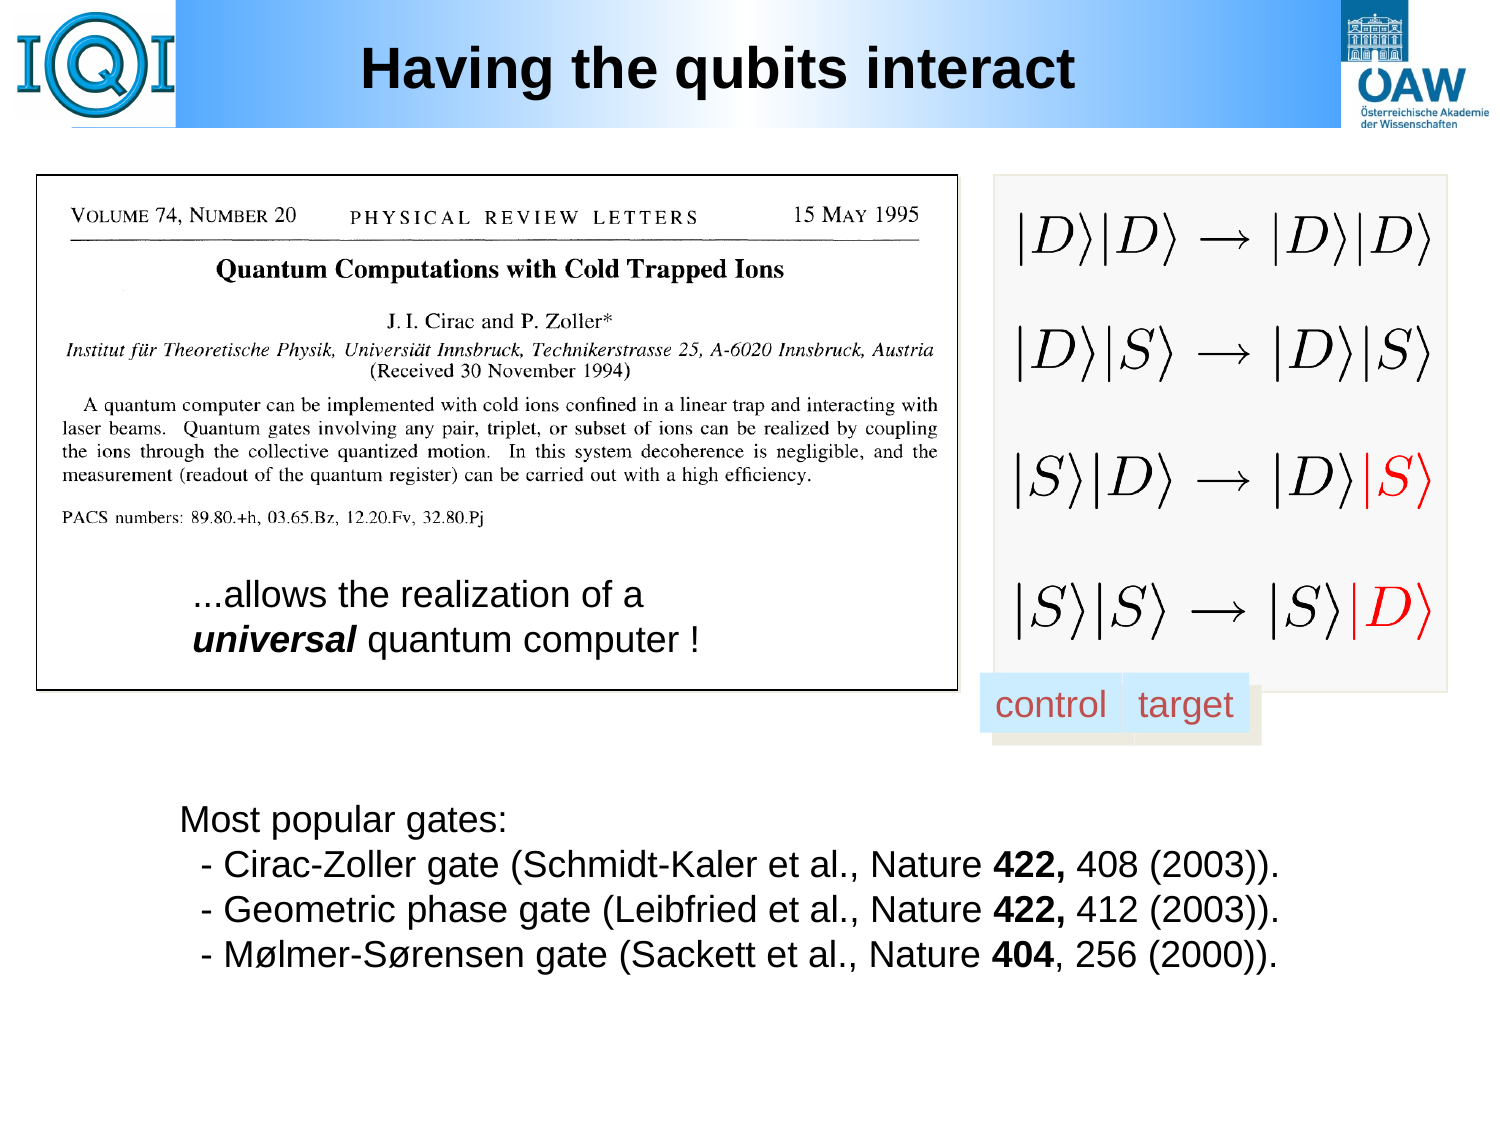

Having the qubits interact
...allows the realization of a
universal quantum computer !
control
target
Most popular gates:
 - Cirac-Zoller gate (Schmidt-Kaler et al., Nature 422, 408 (2003)).
 - Geometric phase gate (Leibfried et al., Nature 422, 412 (2003)).
 - Mølmer-Sørensen gate (Sackett et al., Nature 404, 256 (2000)).